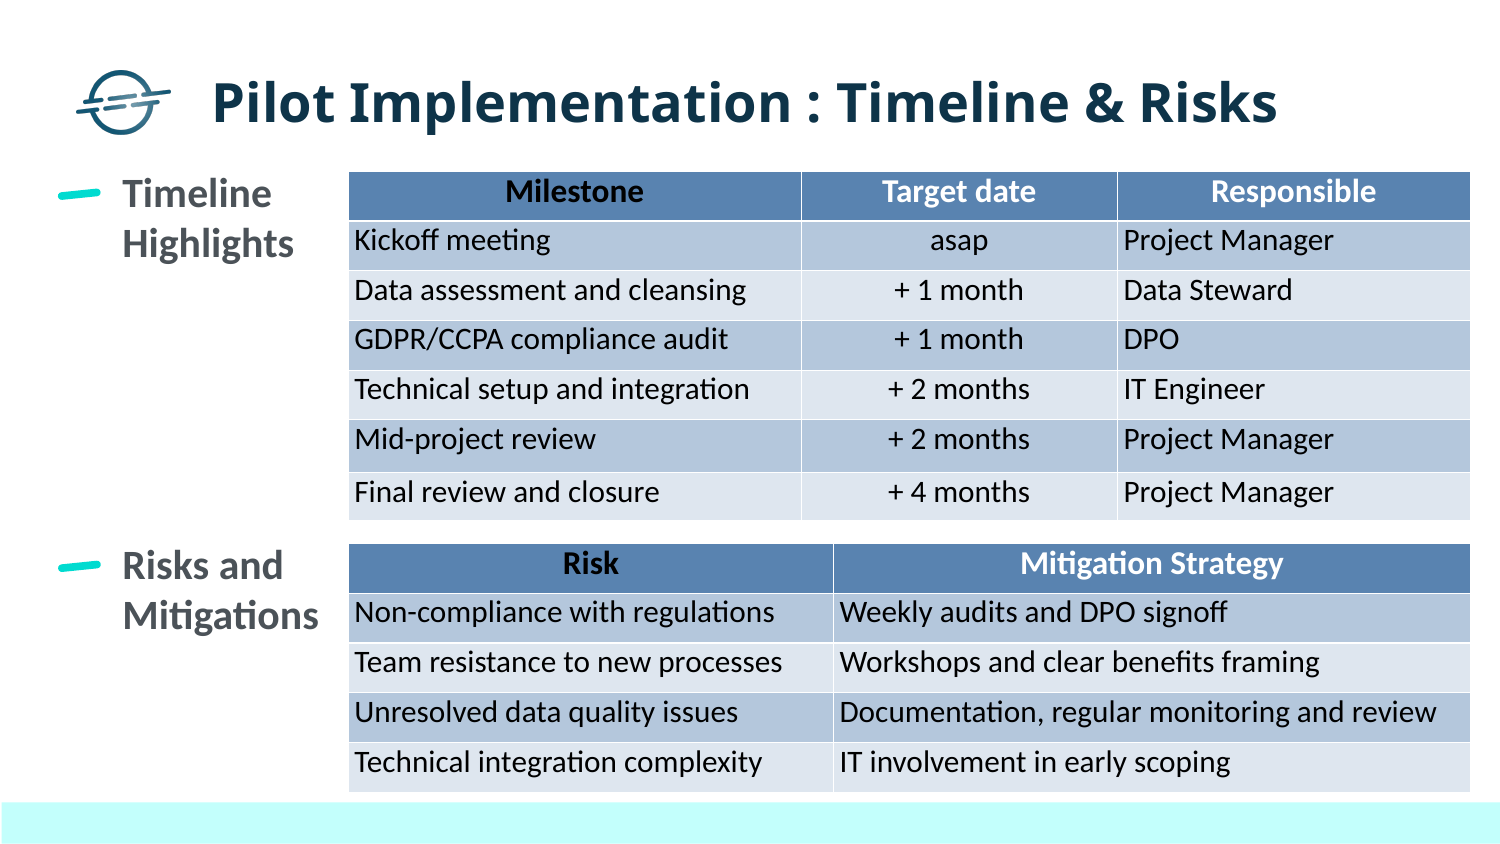

# Pilot Implementation : Timeline & Risks
Timeline
Highlights
| Milestone | Target date | Responsible |
| --- | --- | --- |
| Kickoff meeting | asap | Project Manager |
| Data assessment and cleansing | + 1 month | Data Steward |
| GDPR/CCPA compliance audit | + 1 month | DPO |
| Technical setup and integration | + 2 months | IT Engineer |
| Mid-project review | + 2 months | Project Manager |
| Final review and closure | + 4 months | Project Manager |
Risks and
Mitigations
| Risk | Mitigation Strategy |
| --- | --- |
| Non-compliance with regulations | Weekly audits and DPO signoff |
| Team resistance to new processes | Workshops and clear benefits framing |
| Unresolved data quality issues | Documentation, regular monitoring and review |
| Technical integration complexity | IT involvement in early scoping |